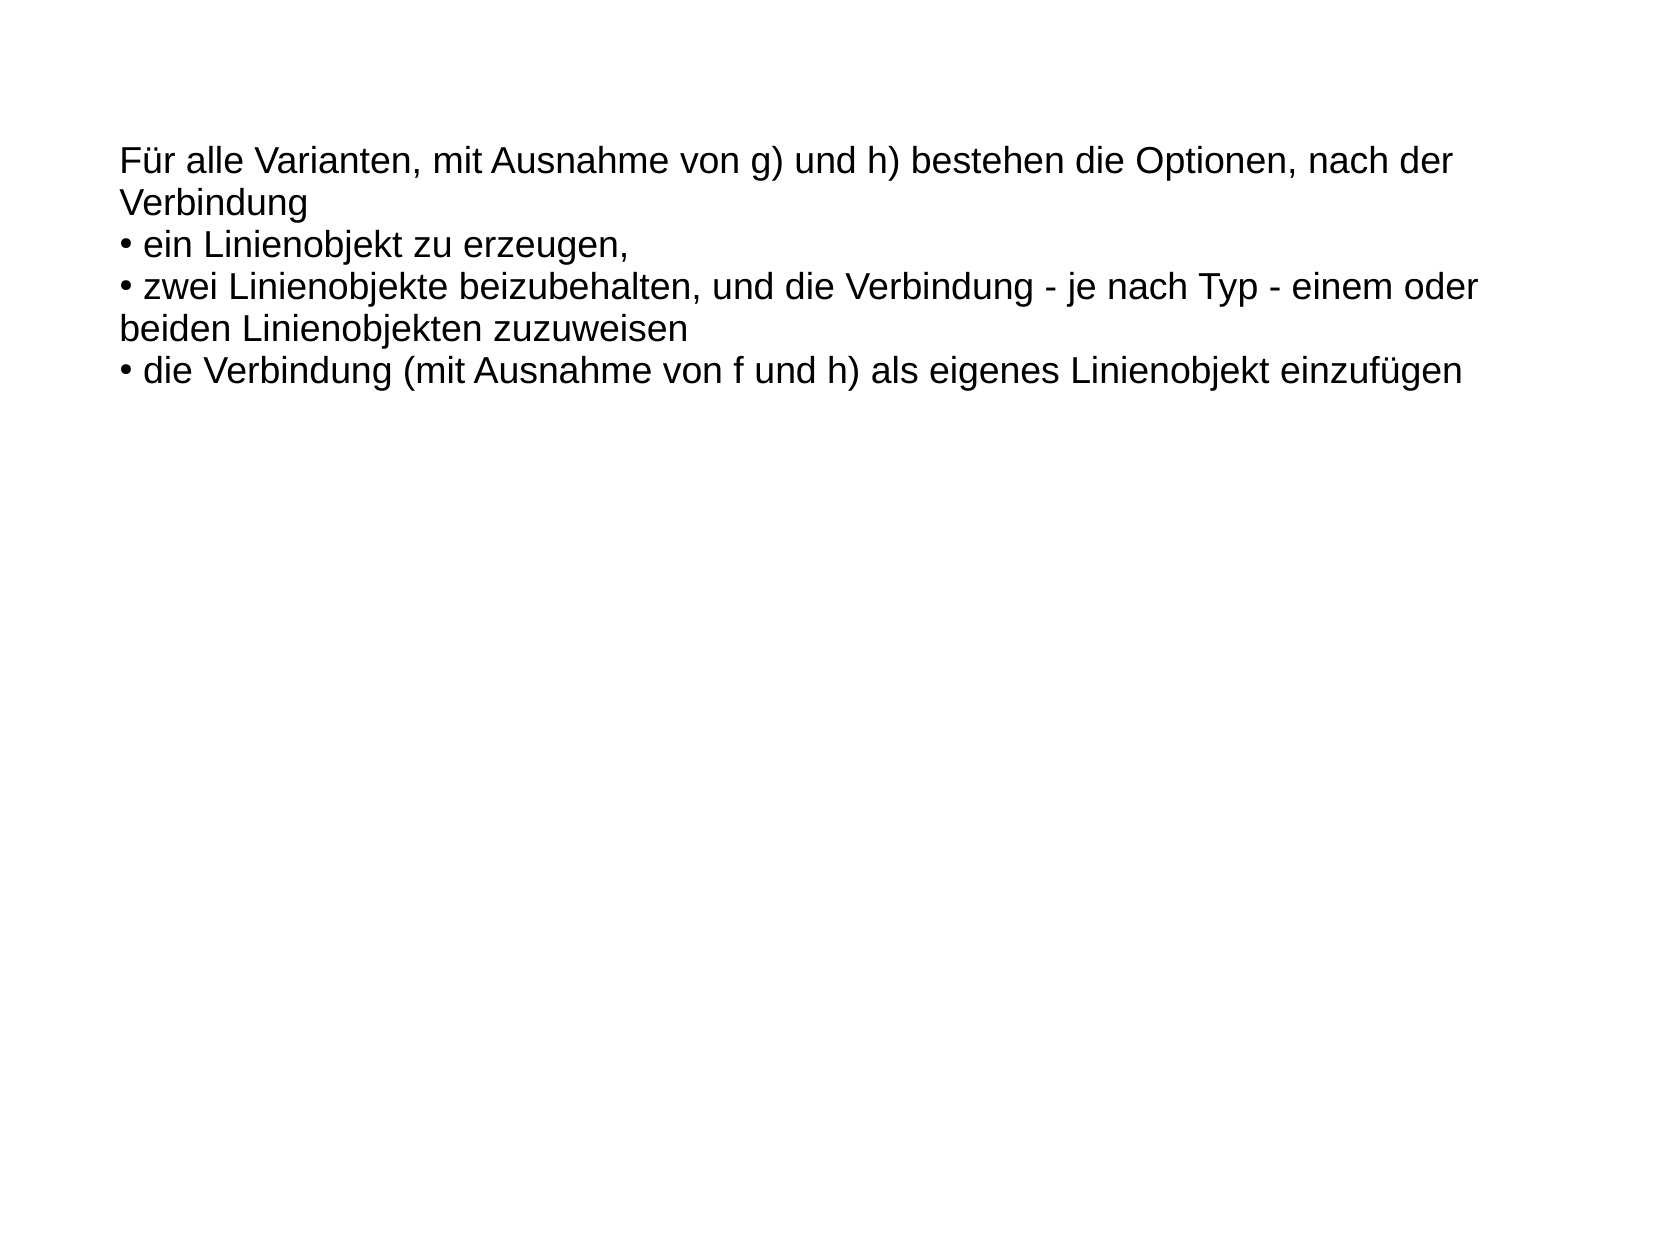

Für alle Varianten, mit Ausnahme von g) und h) bestehen die Optionen, nach der Verbindung
 ein Linienobjekt zu erzeugen,
 zwei Linienobjekte beizubehalten, und die Verbindung - je nach Typ - einem oder beiden Linienobjekten zuzuweisen
 die Verbindung (mit Ausnahme von f und h) als eigenes Linienobjekt einzufügen